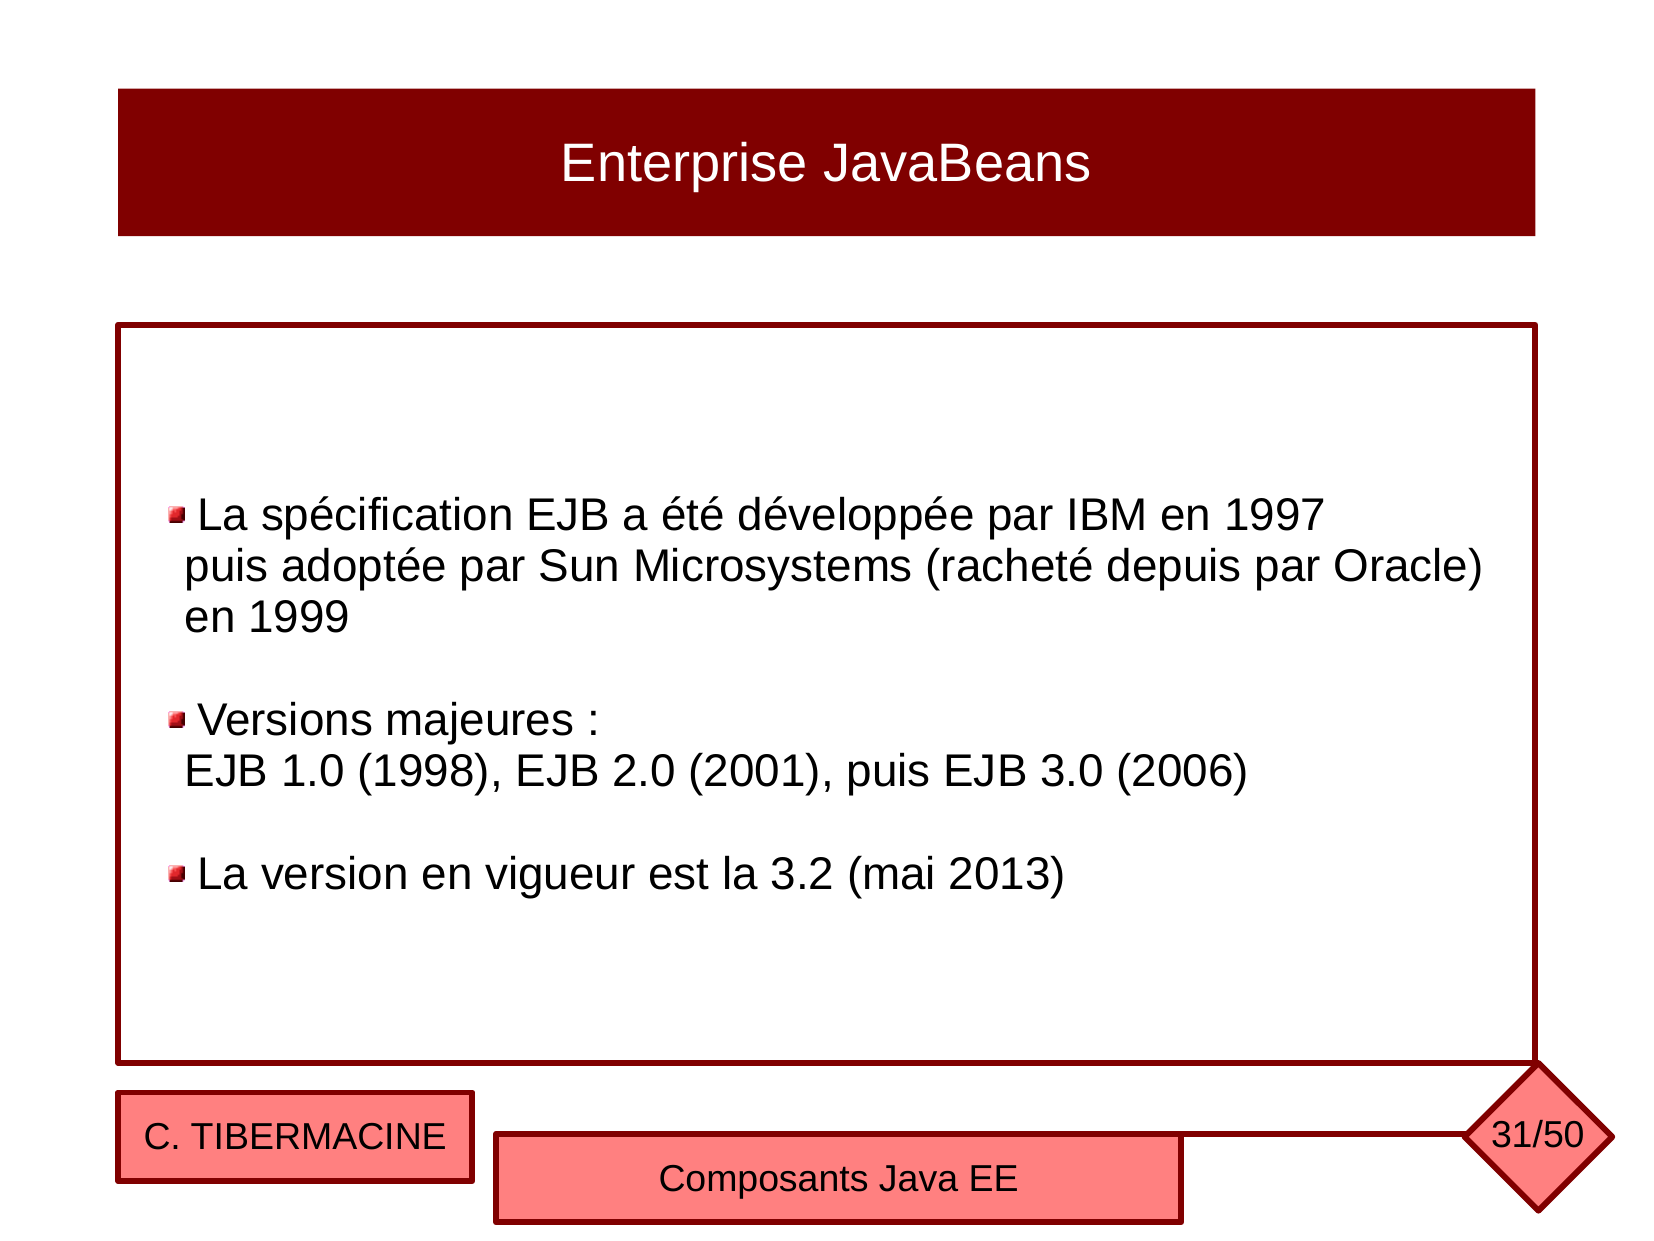

Enterprise JavaBeans
 La spécification EJB a été développée par IBM en 1997
puis adoptée par Sun Microsystems (racheté depuis par Oracle)
en 1999
 Versions majeures :
EJB 1.0 (1998), EJB 2.0 (2001), puis EJB 3.0 (2006)
 La version en vigueur est la 3.2 (mai 2013)
C. TIBERMACINE
Composants Java EE